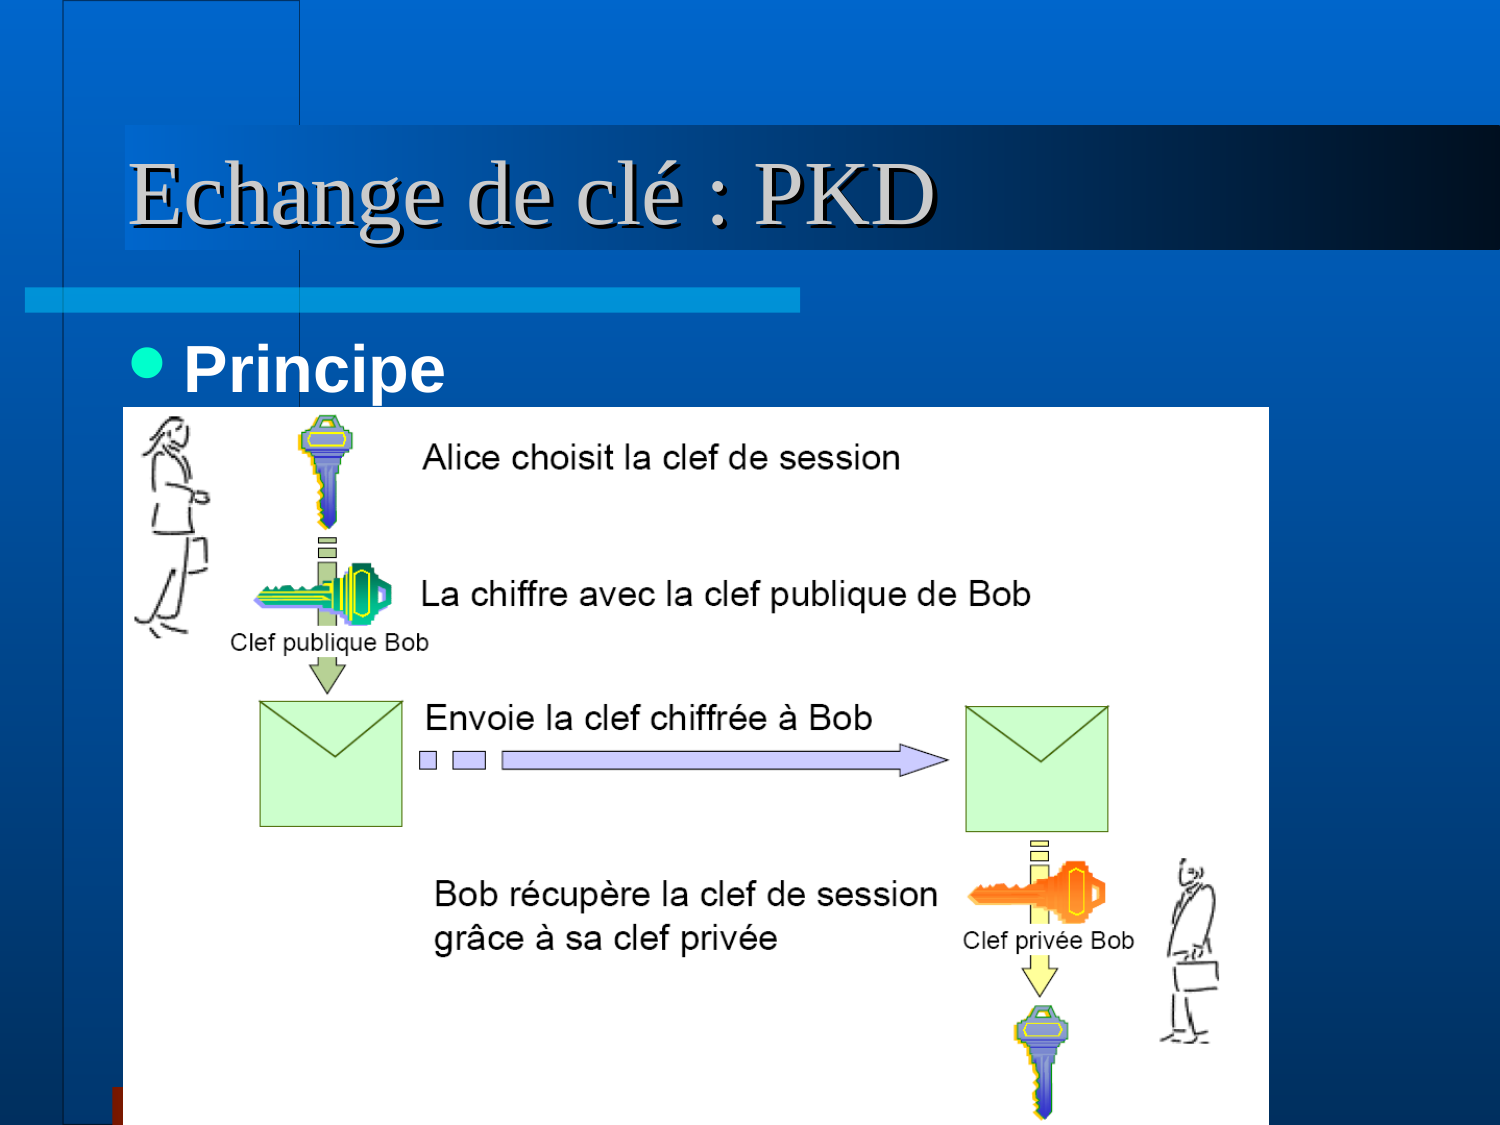

# Echange de clé : PKD
Principe